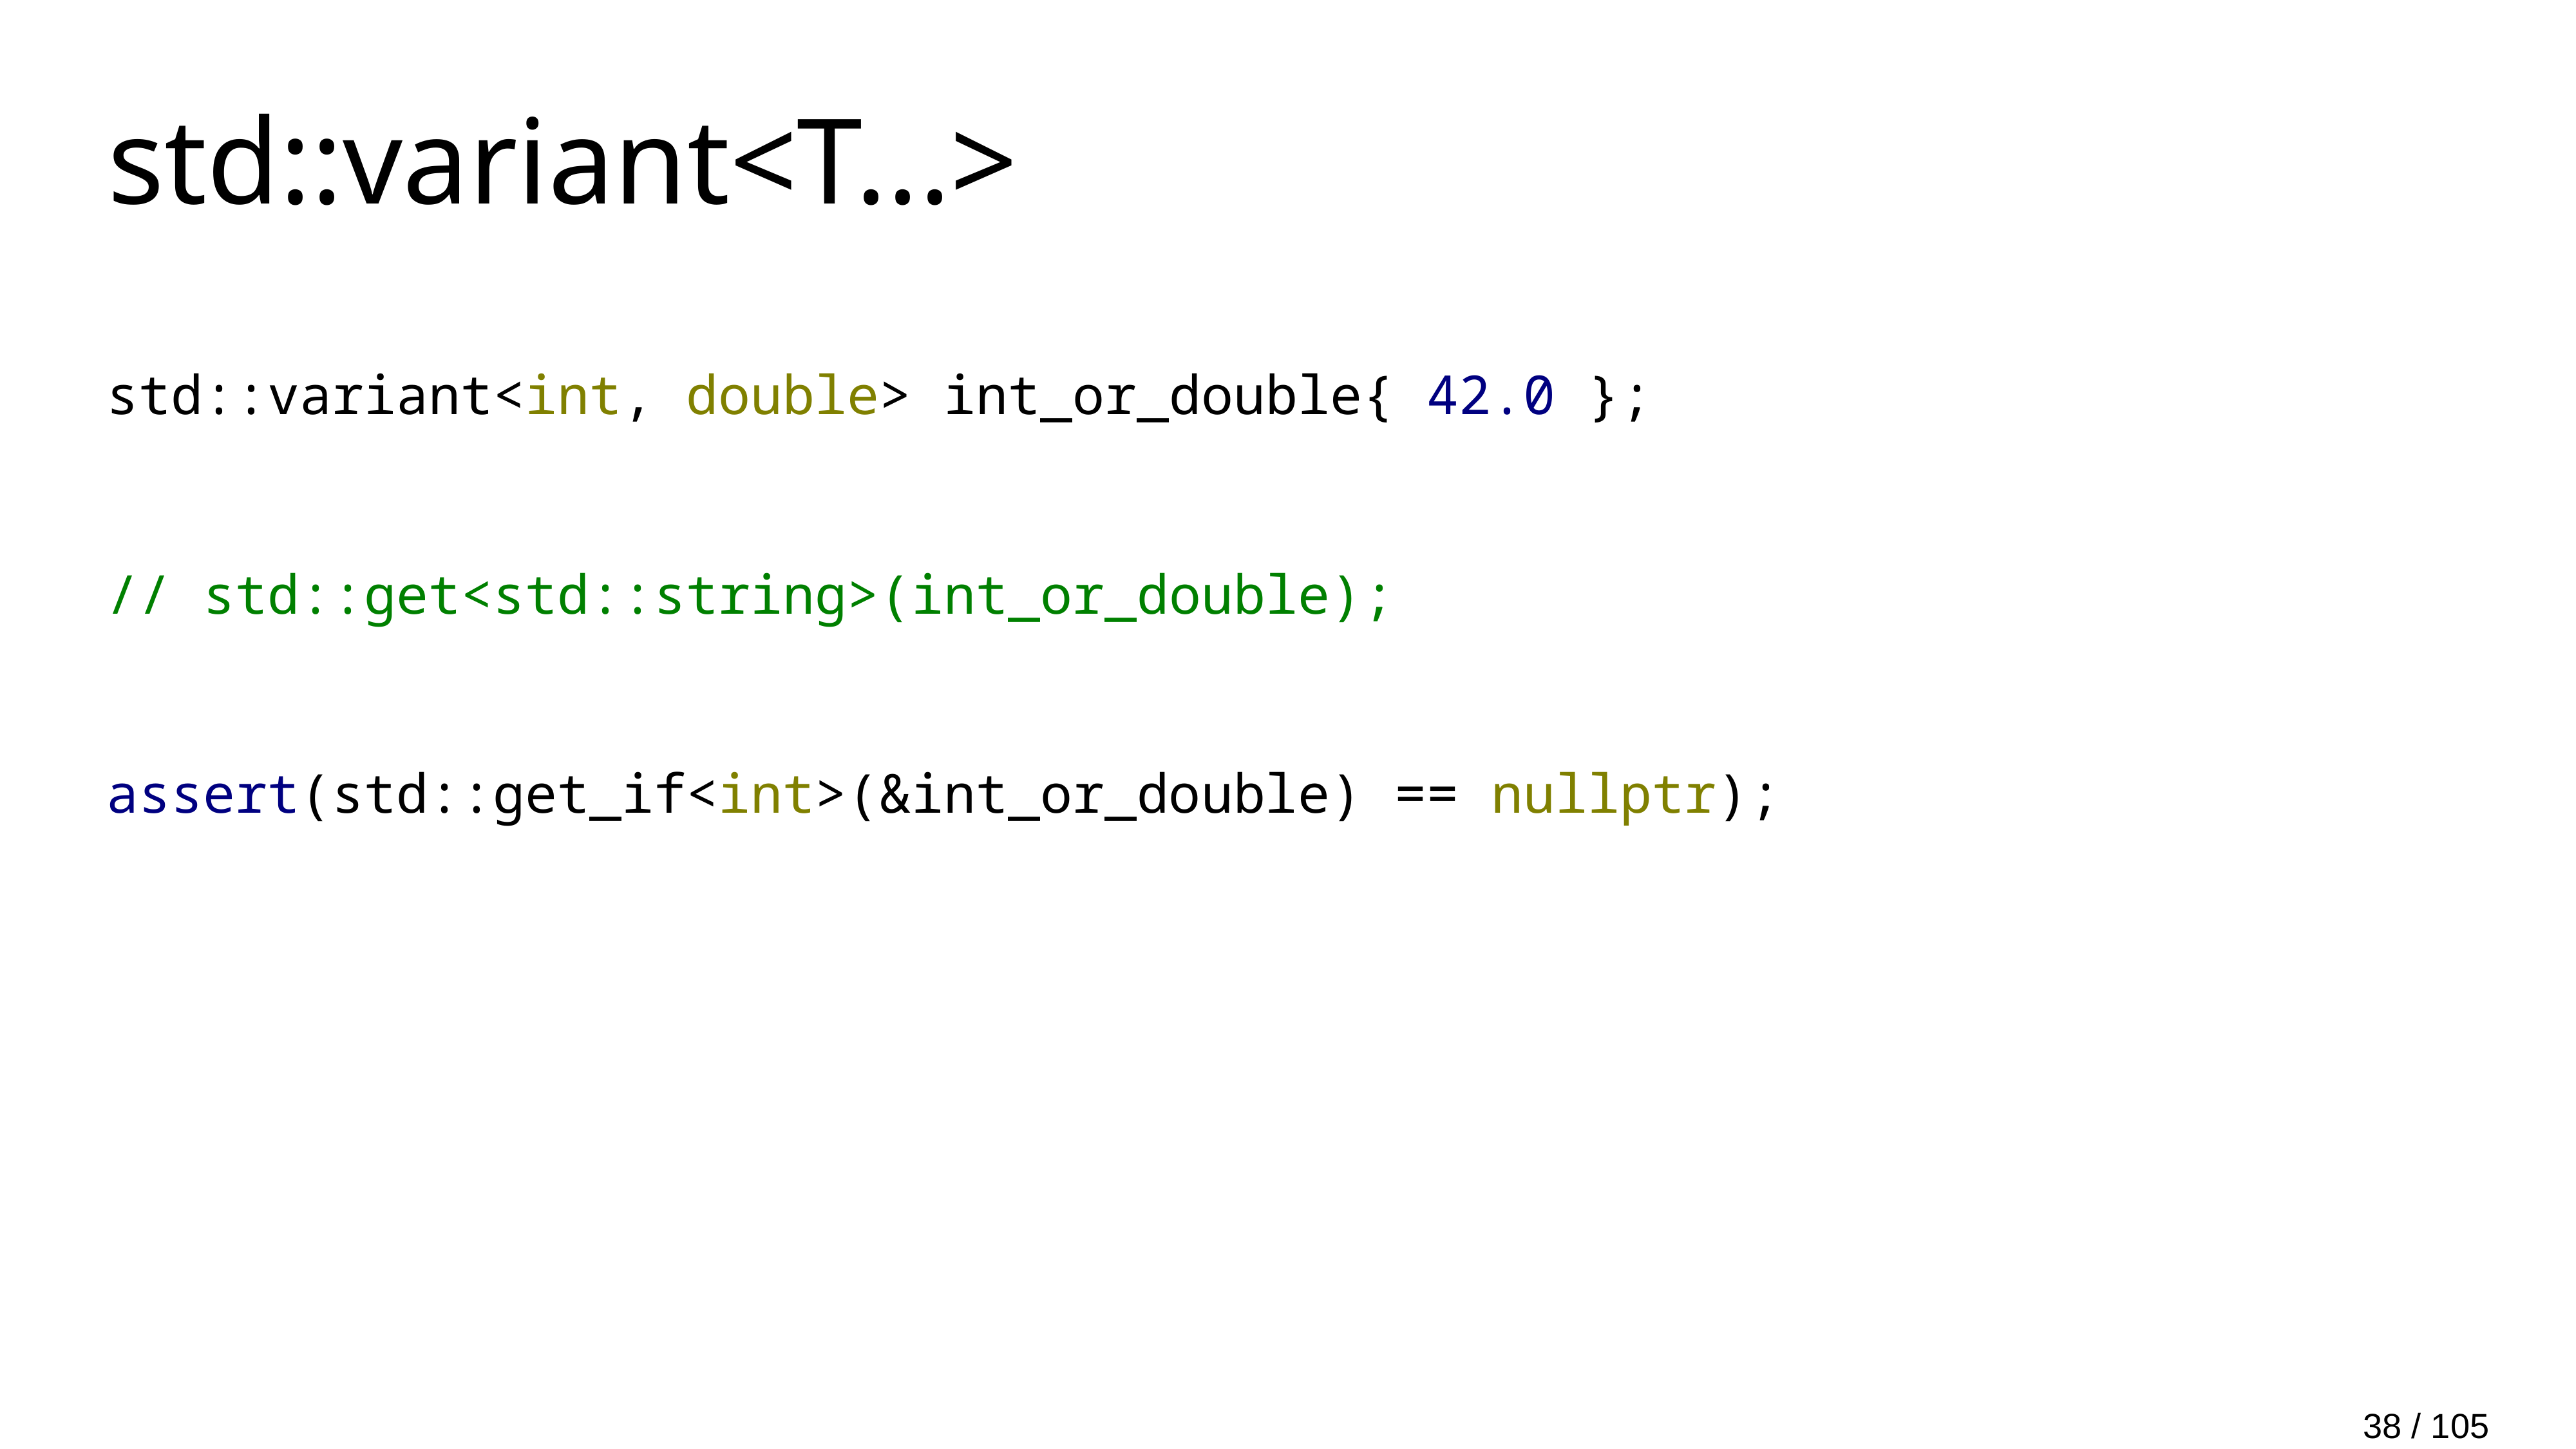

# std::variant<T...>
std::variant<int, double> int_or_double{ 42.0 };
// std::get<std::string>(int_or_double);
assert(std::get_if<int>(&int_or_double) == nullptr);